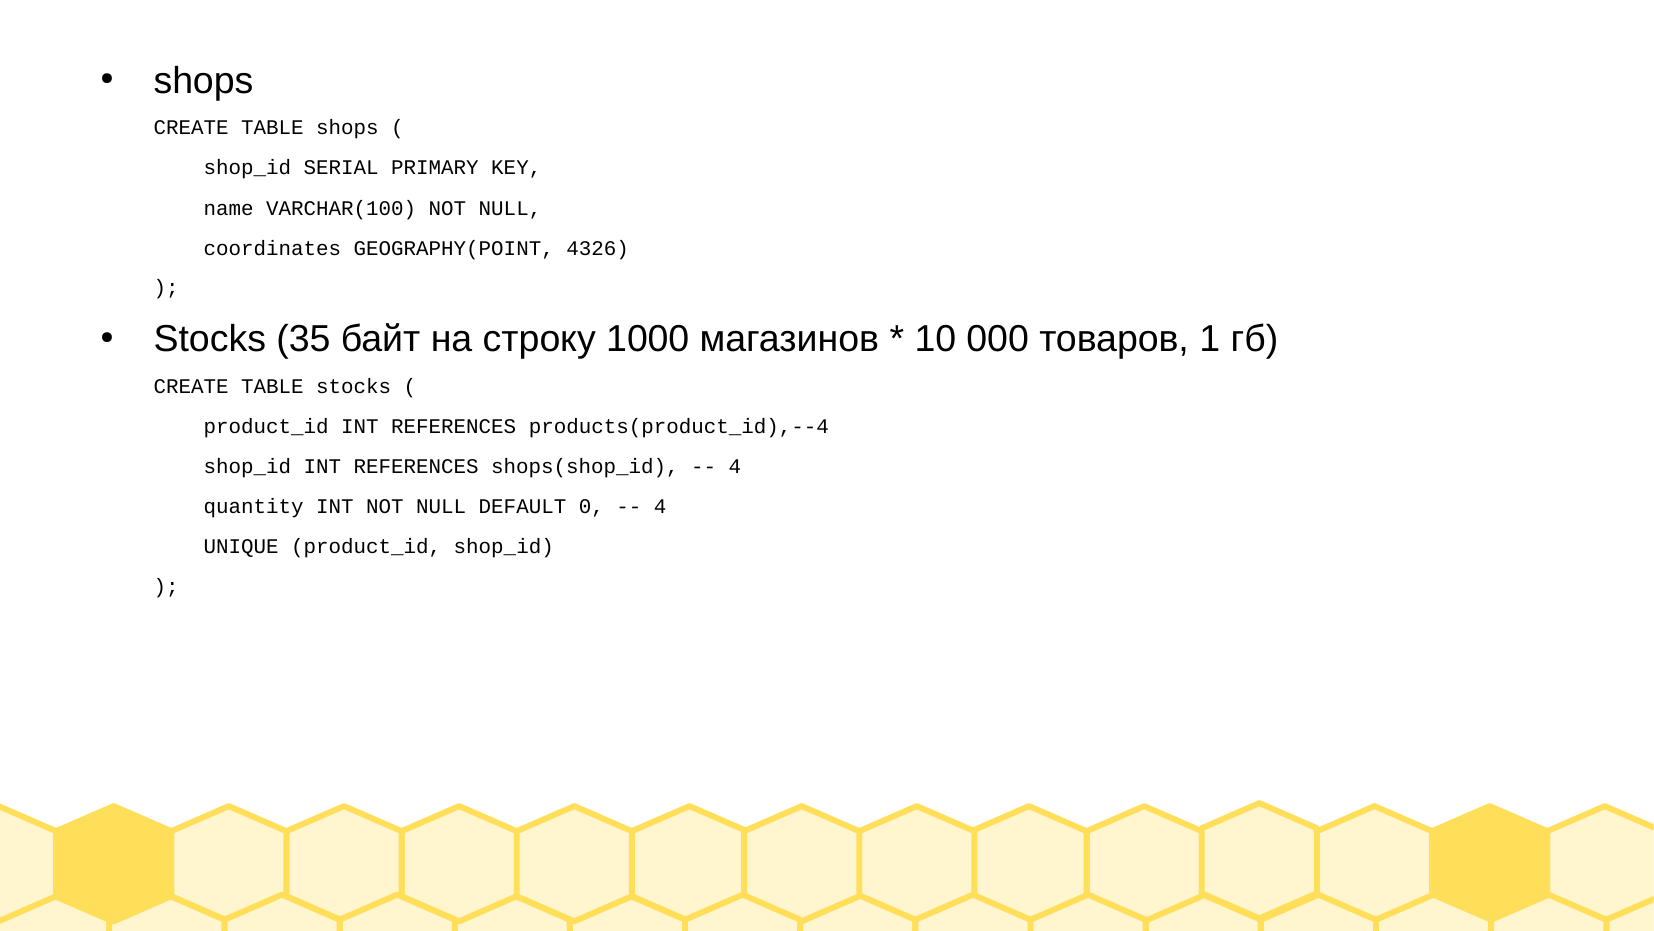

# shops
CREATE TABLE shops (
 shop_id SERIAL PRIMARY KEY,
 name VARCHAR(100) NOT NULL,
 coordinates GEOGRAPHY(POINT, 4326)
);
Stocks (35 байт на строку 1000 магазинов * 10 000 товаров, 1 гб)
CREATE TABLE stocks (
 product_id INT REFERENCES products(product_id),--4
 shop_id INT REFERENCES shops(shop_id), -- 4
 quantity INT NOT NULL DEFAULT 0, -- 4
 UNIQUE (product_id, shop_id)
);